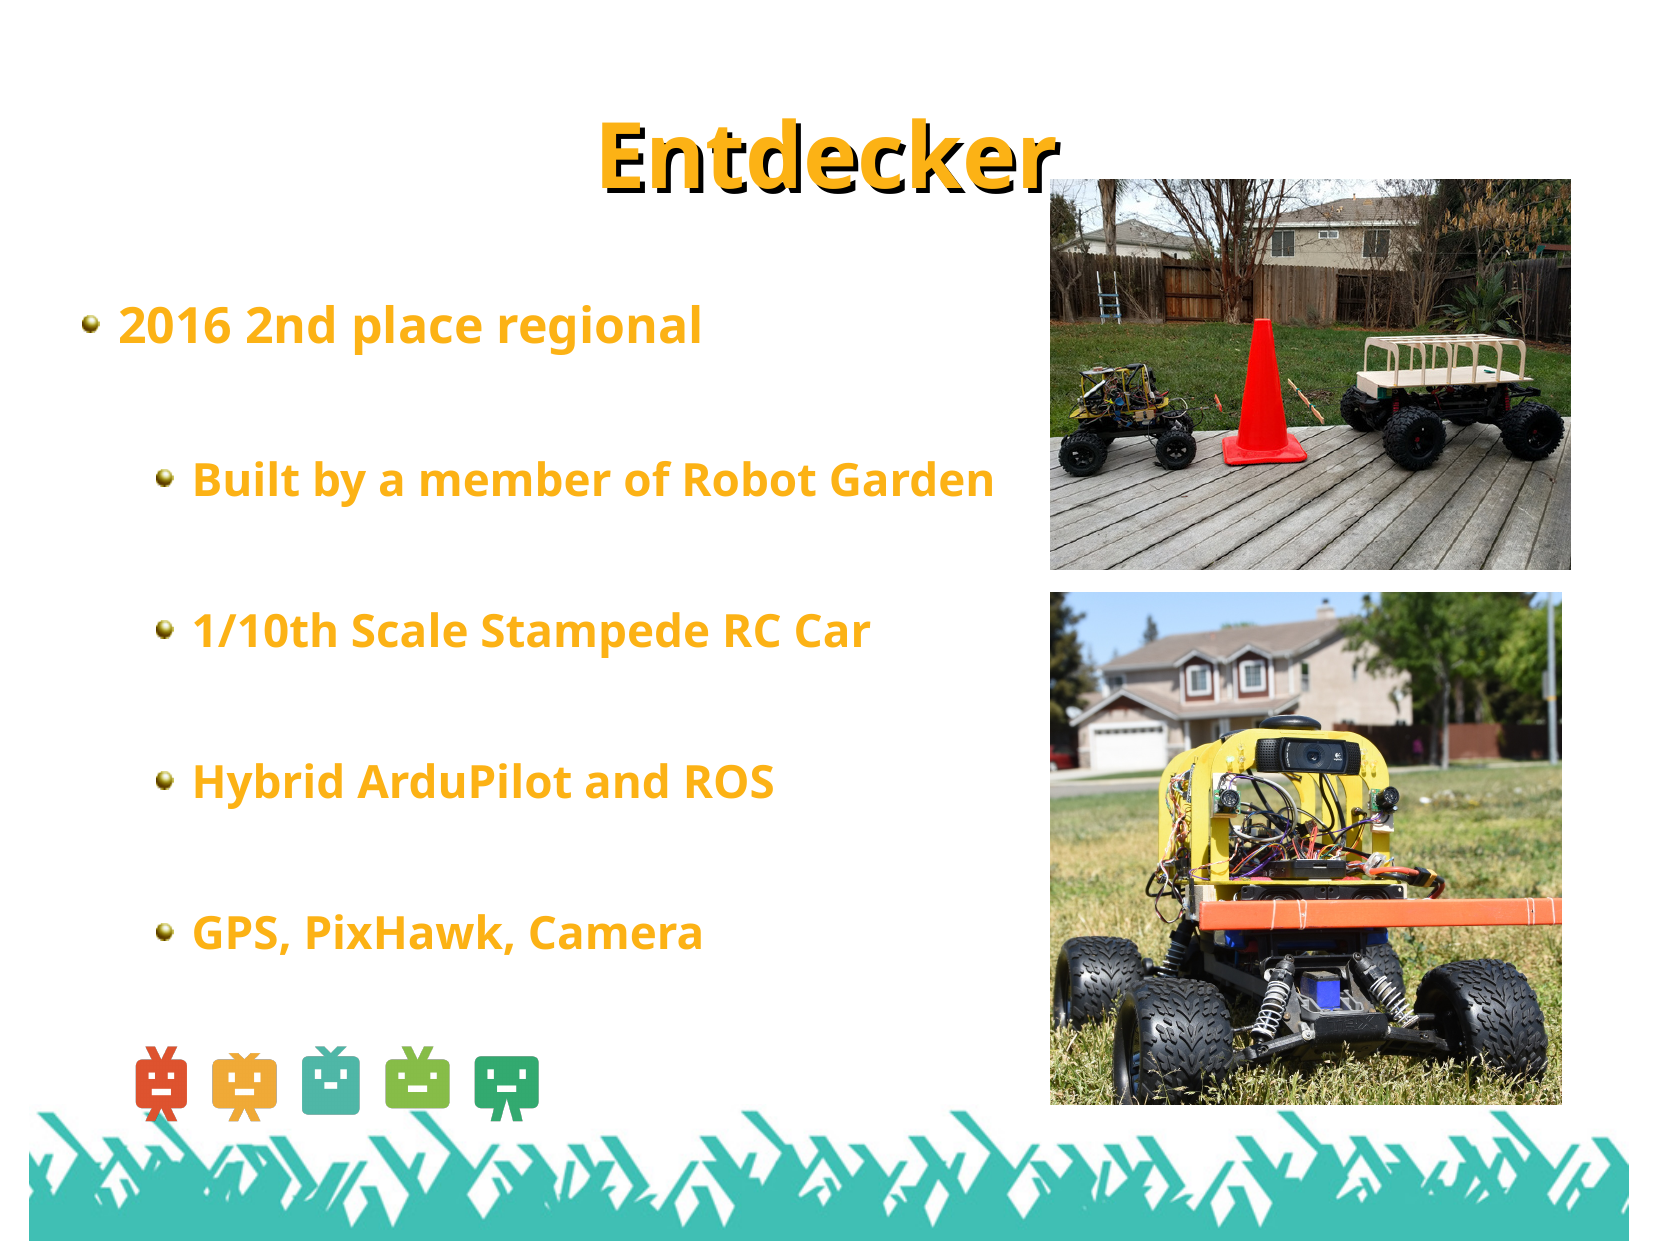

# Entdecker
2016 2nd place regional
Built by a member of Robot Garden
1/10th Scale Stampede RC Car
Hybrid ArduPilot and ROS
GPS, PixHawk, Camera